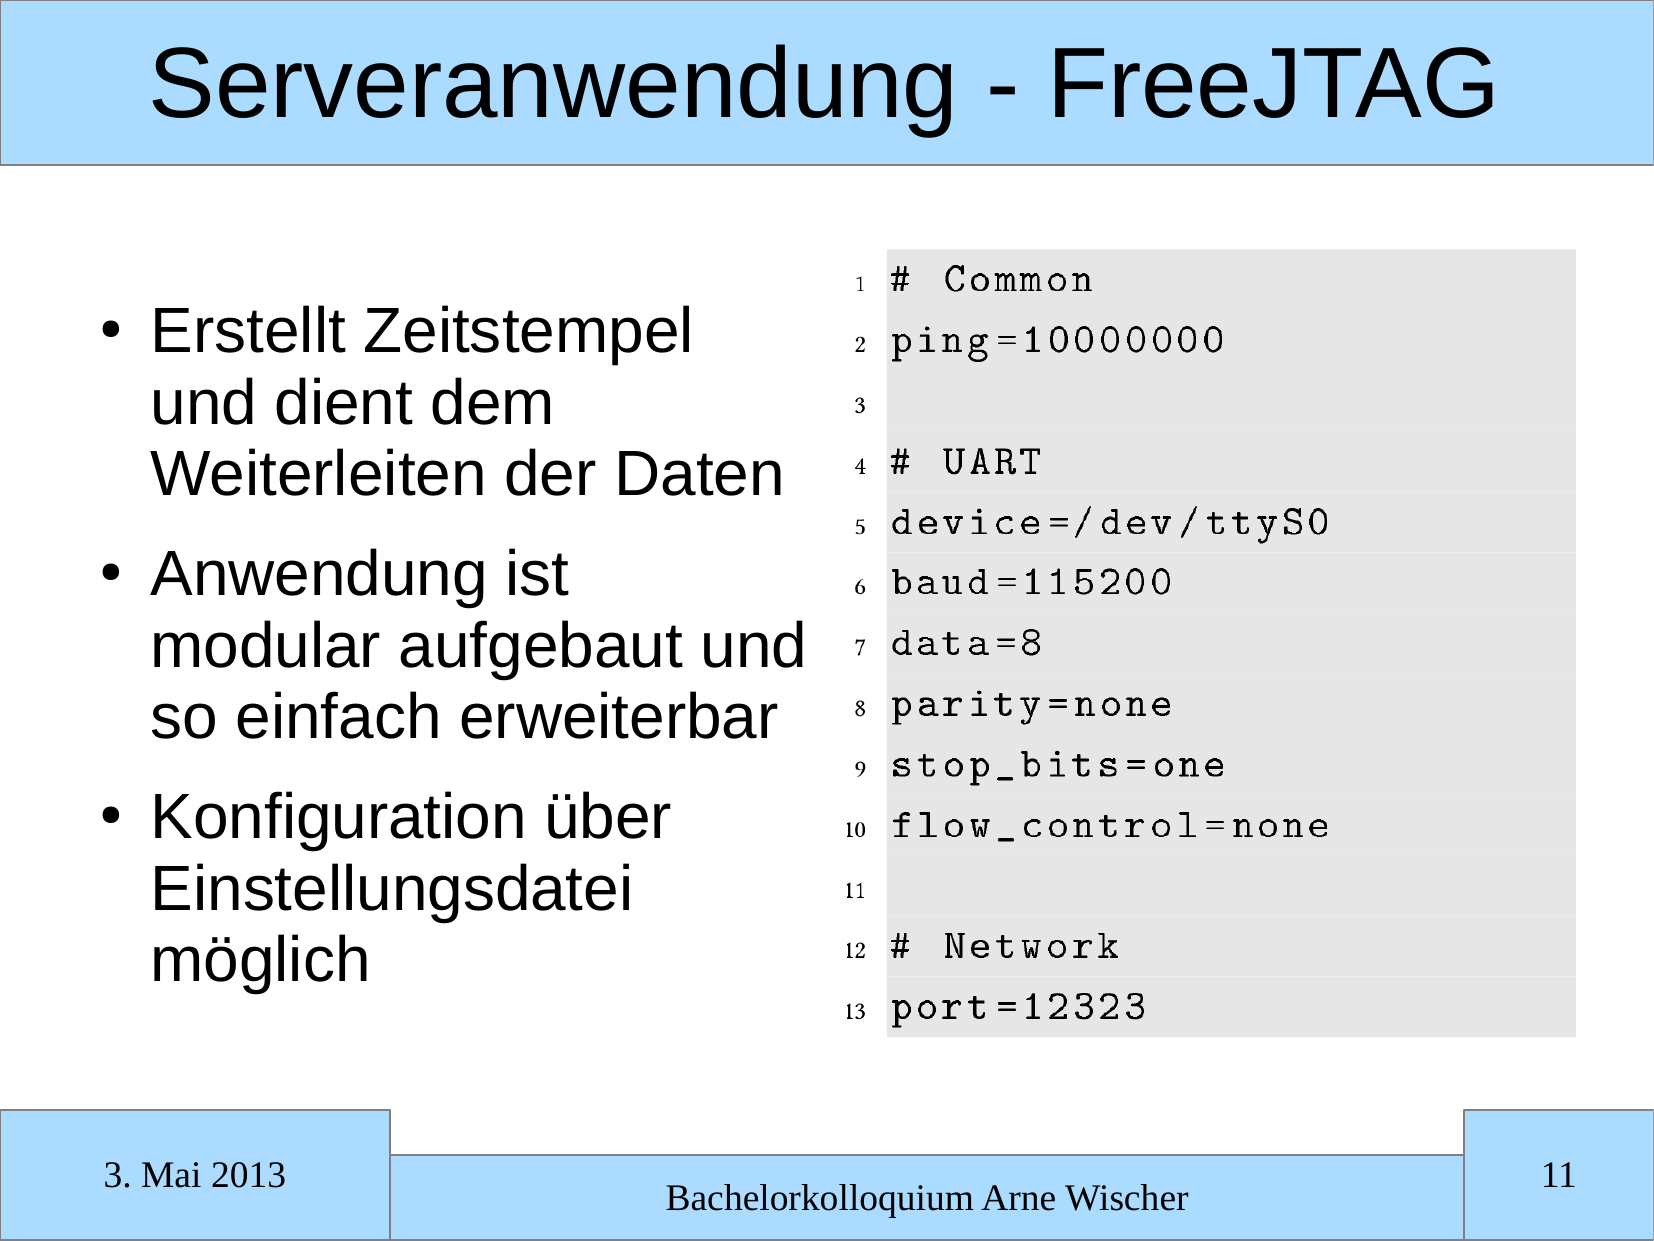

# Serveranwendung - FreeJTAG
Erstellt Zeitstempel und dient dem Weiterleiten der Daten
Anwendung ist modular aufgebaut und so einfach erweiterbar
Konfiguration über Einstellungsdatei möglich
3. Mai 2013
11
Bachelorkolloquium Arne Wischer